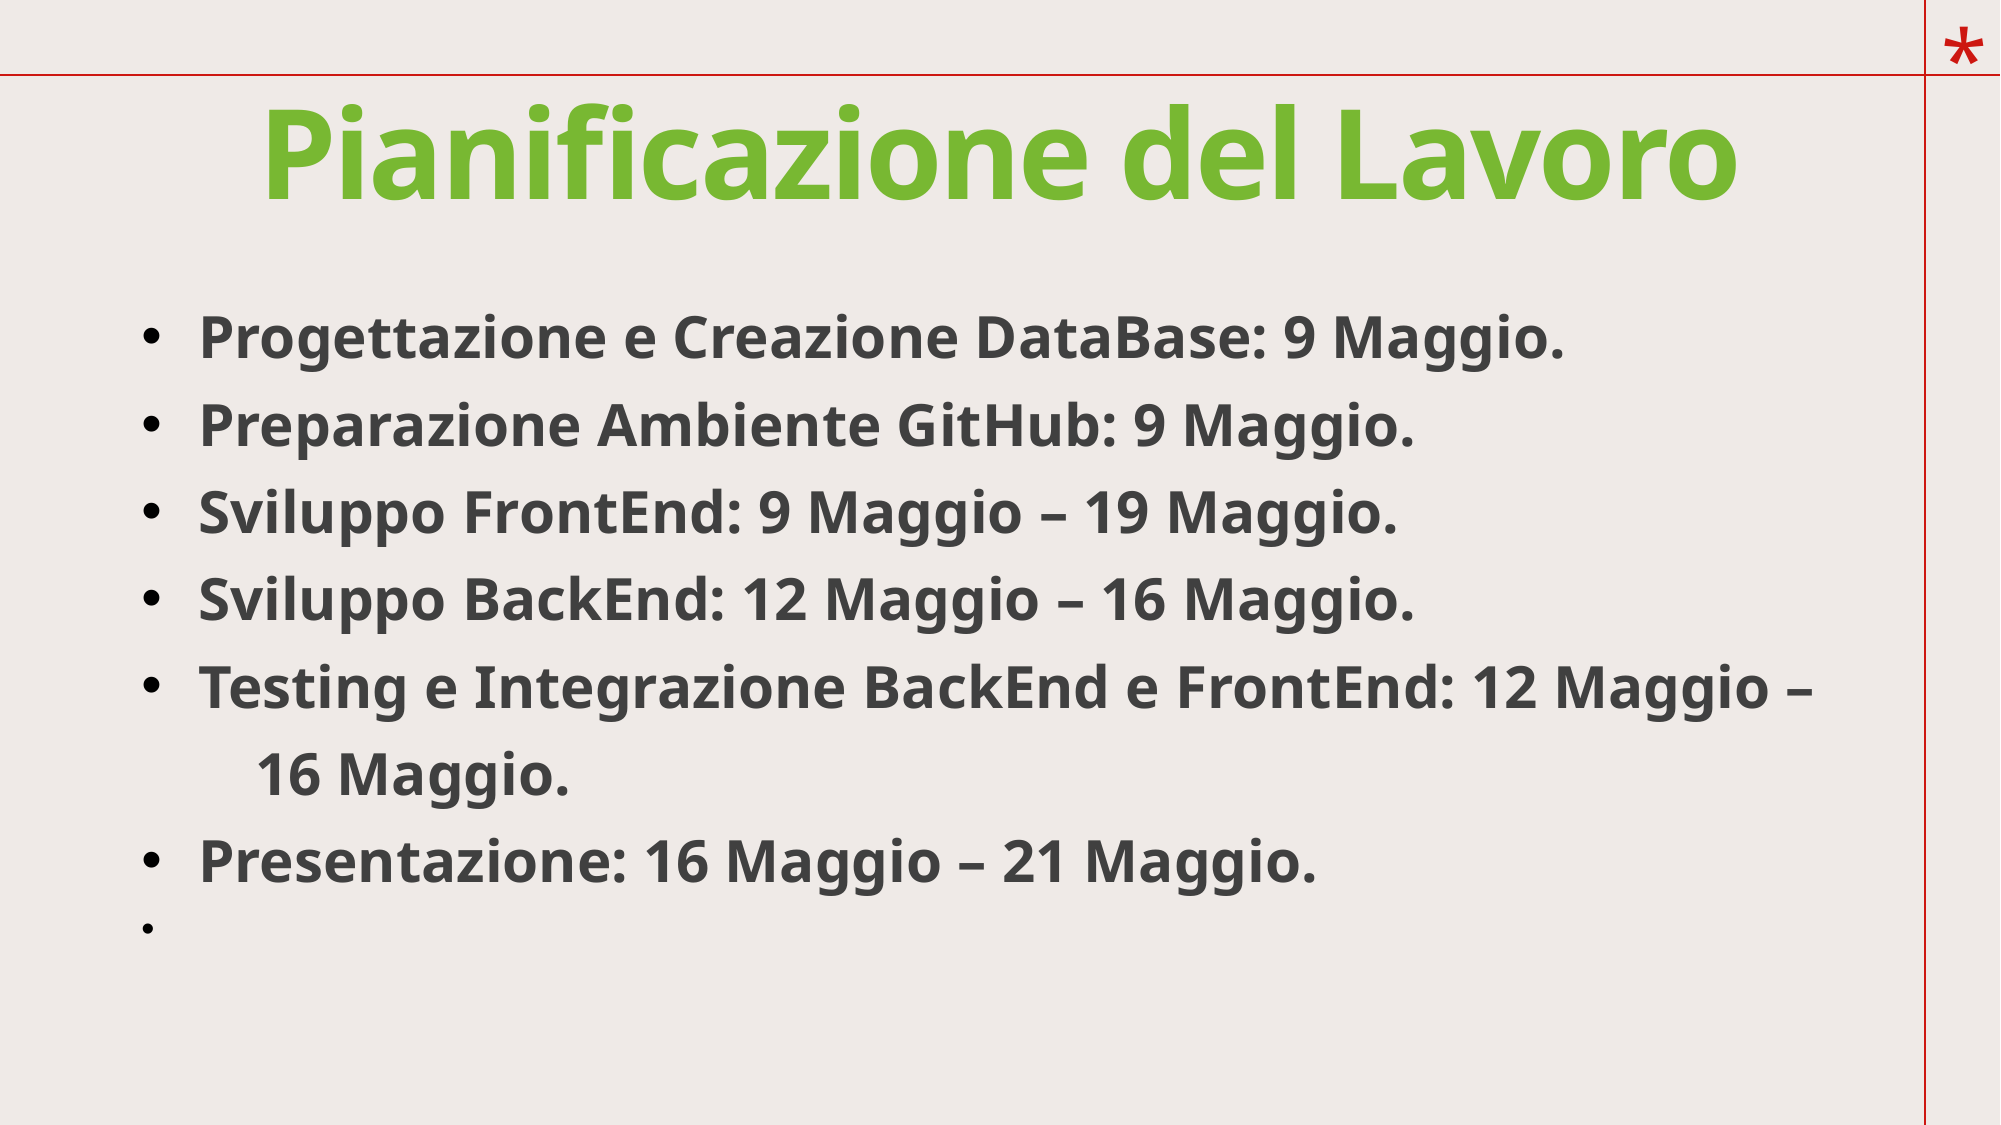

# Pianificazione del Lavoro
Progettazione e Creazione DataBase: 9 Maggio.
Preparazione Ambiente GitHub: 9 Maggio.
Sviluppo FrontEnd: 9 Maggio – 19 Maggio.
Sviluppo BackEnd: 12 Maggio – 16 Maggio.
Testing e Integrazione BackEnd e FrontEnd: 12 Maggio – 16 Maggio.
Presentazione: 16 Maggio – 21 Maggio.